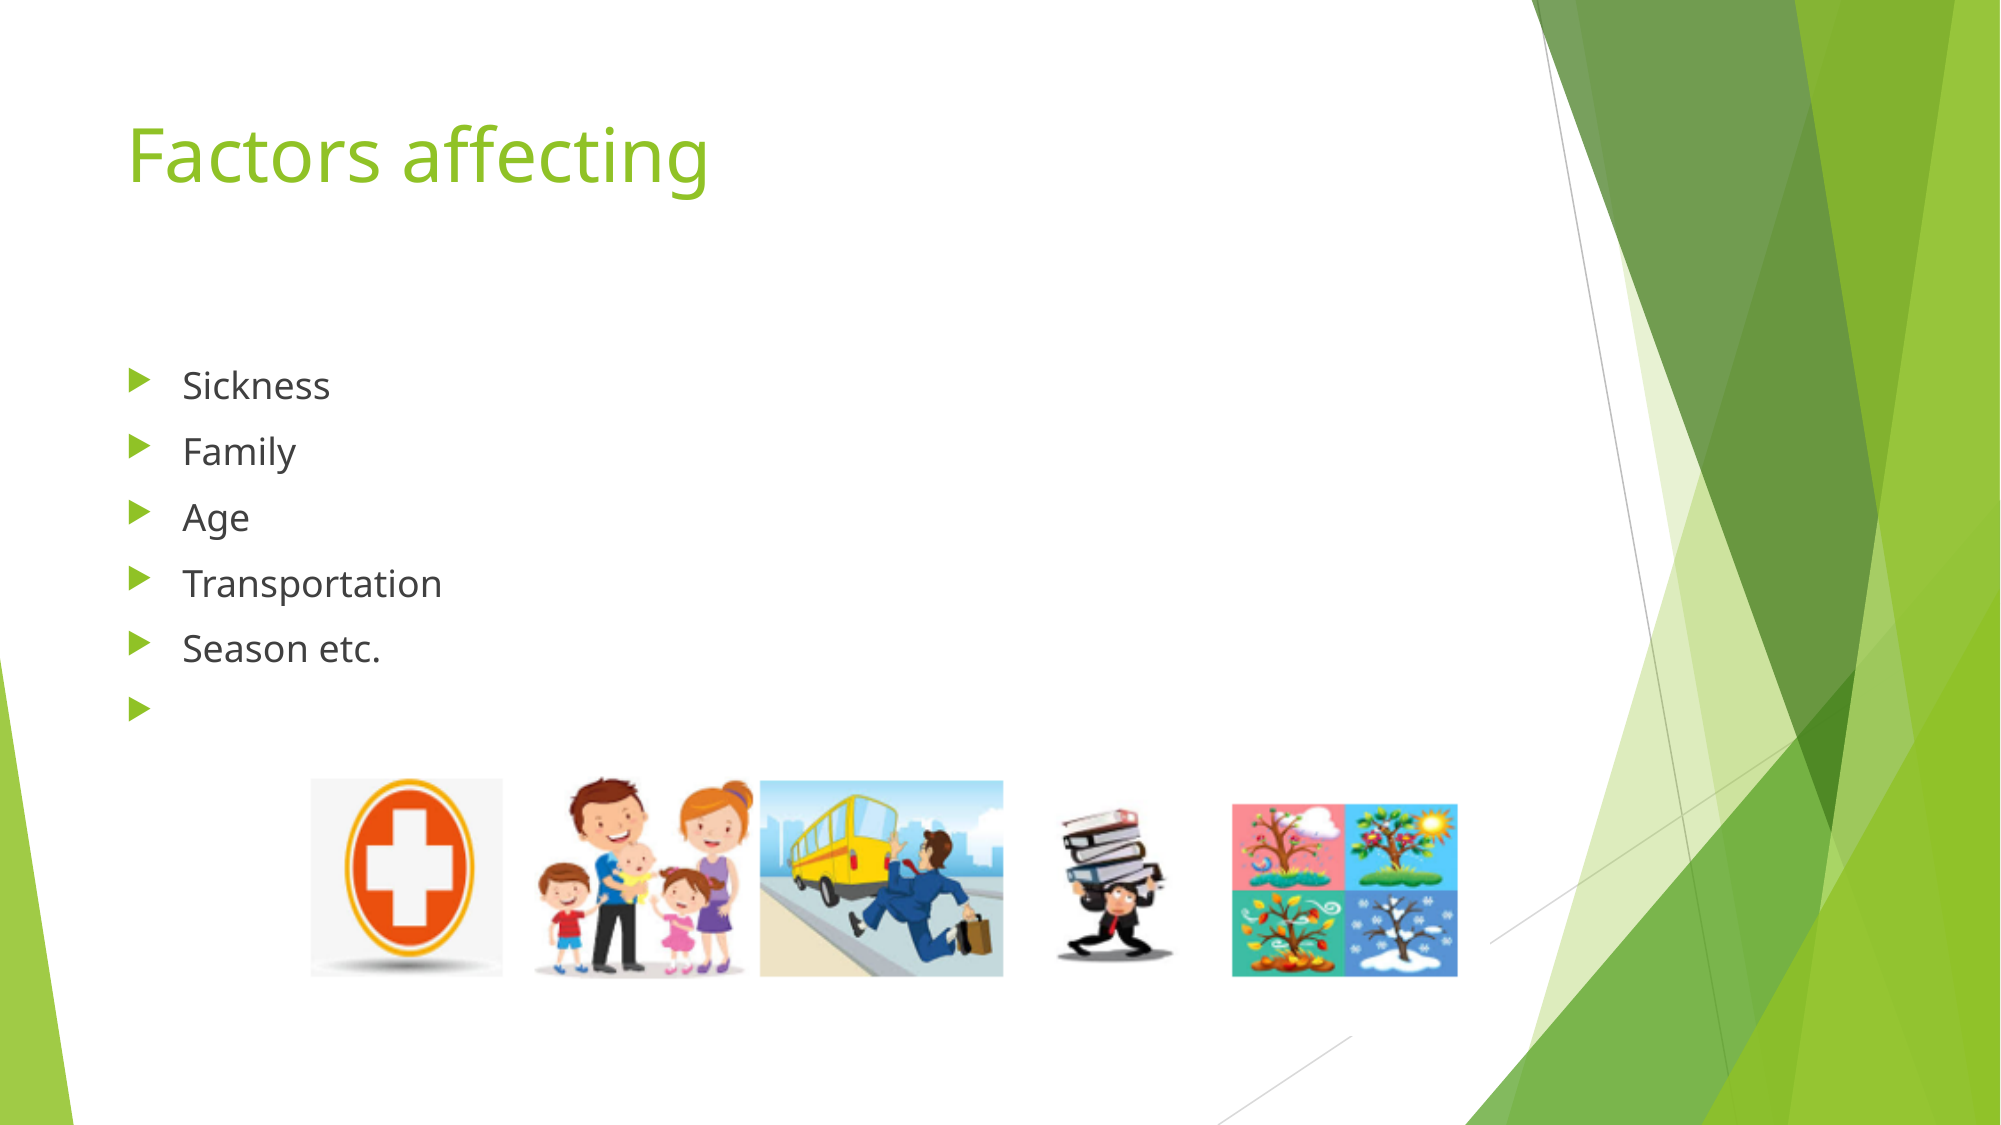

# Factors affecting
Sickness
Family
Age
Transportation
Season etc.